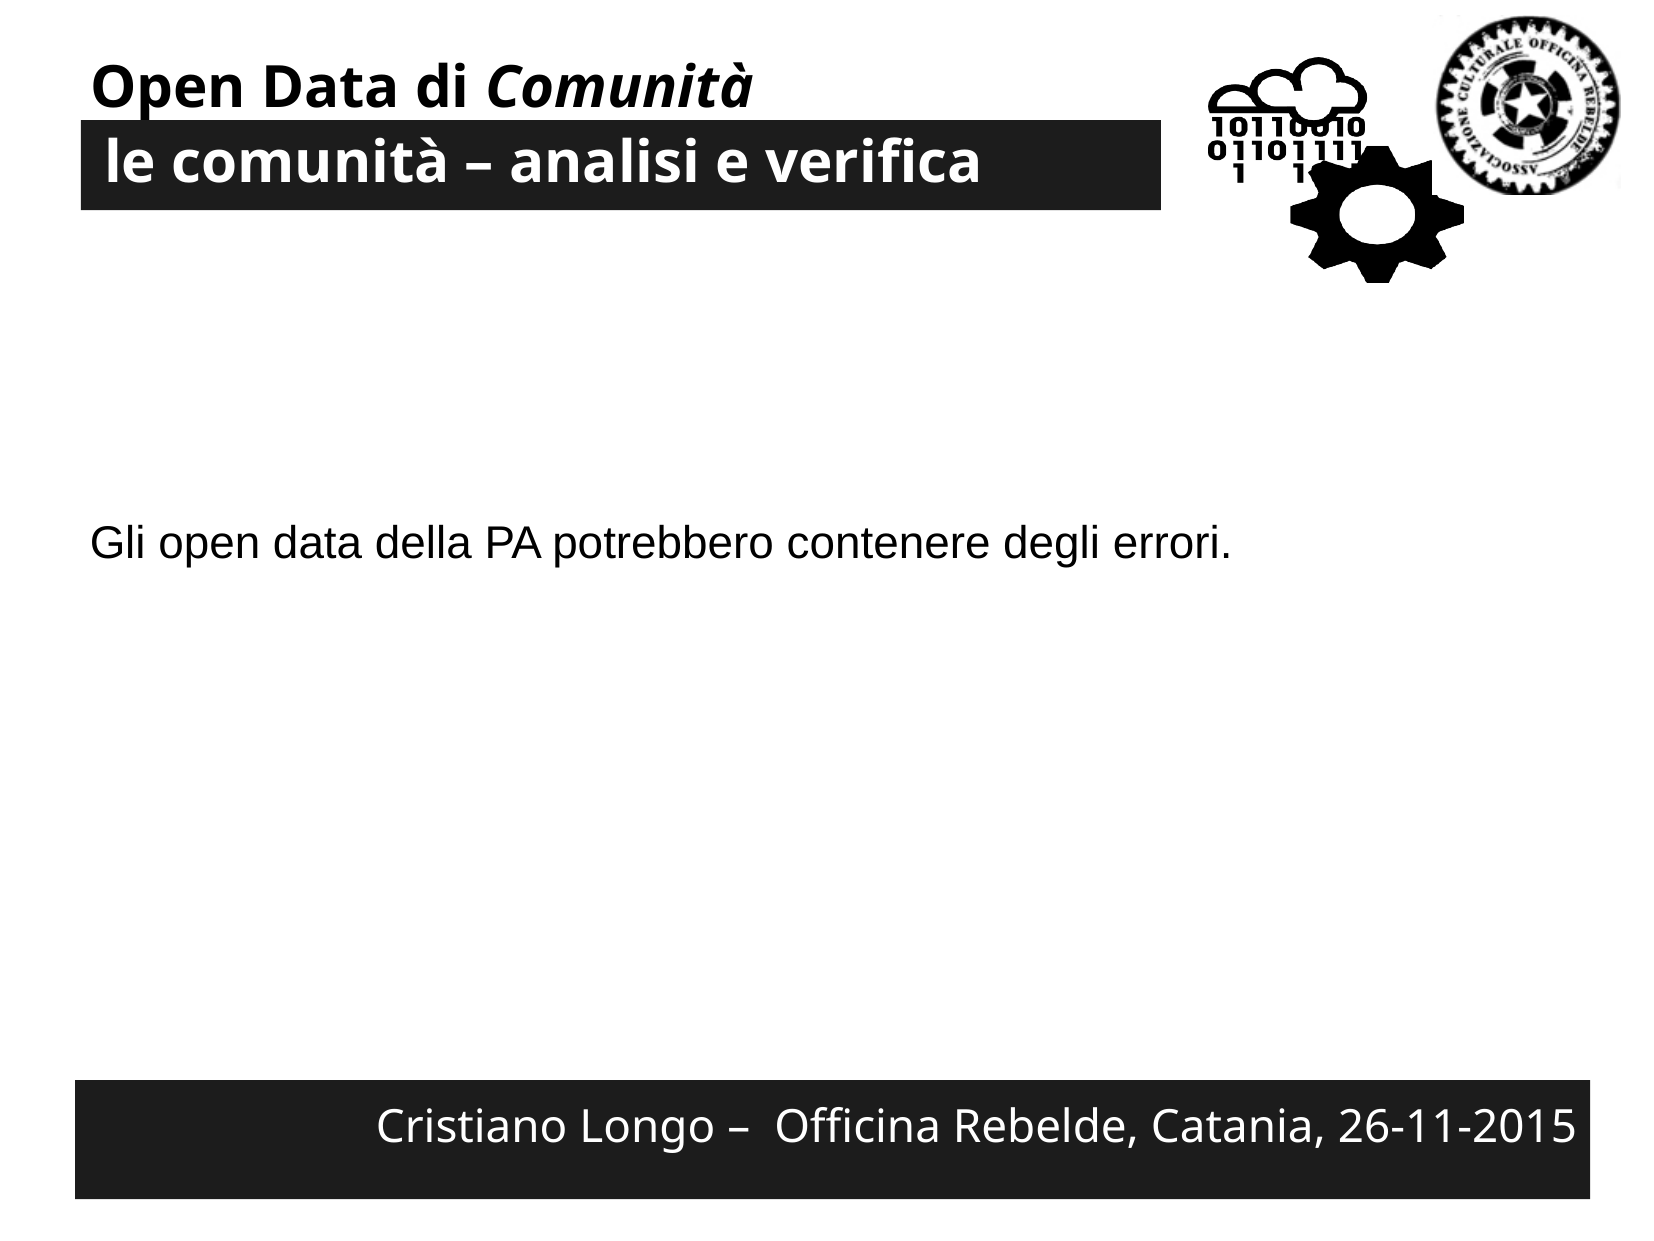

# Open Data di Comunità
 le comunità – analisi e verifica
Gli open data della PA potrebbero contenere degli errori.
 Cristiano Longo – Officina Rebelde, Catania, 26-11-2015